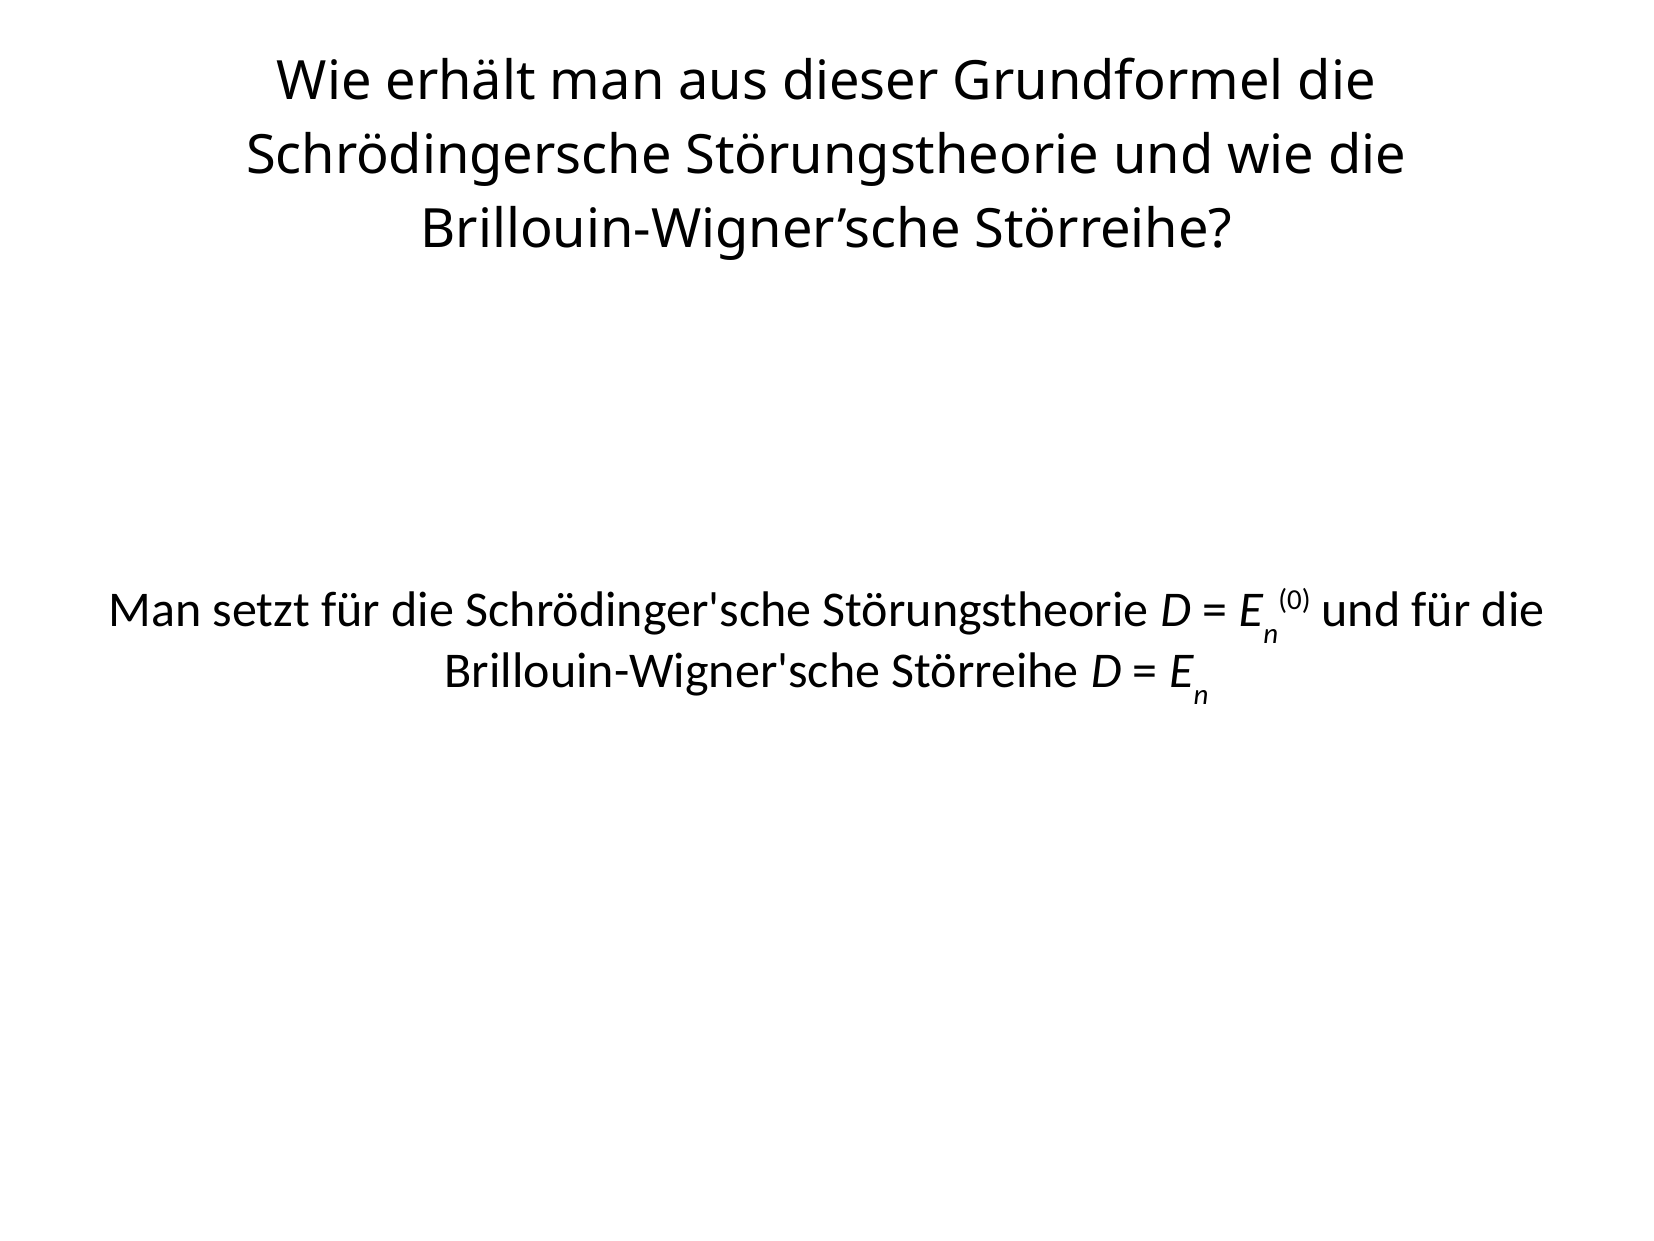

# Wie erhält man aus dieser Grundformel die Schrödingersche Störungstheorie und wie die Brillouin‑Wigner’sche Störreihe?
Man setzt für die Schrödinger'sche Störungstheorie D = En(0) und für die Brillouin-Wigner'sche Störreihe D = En